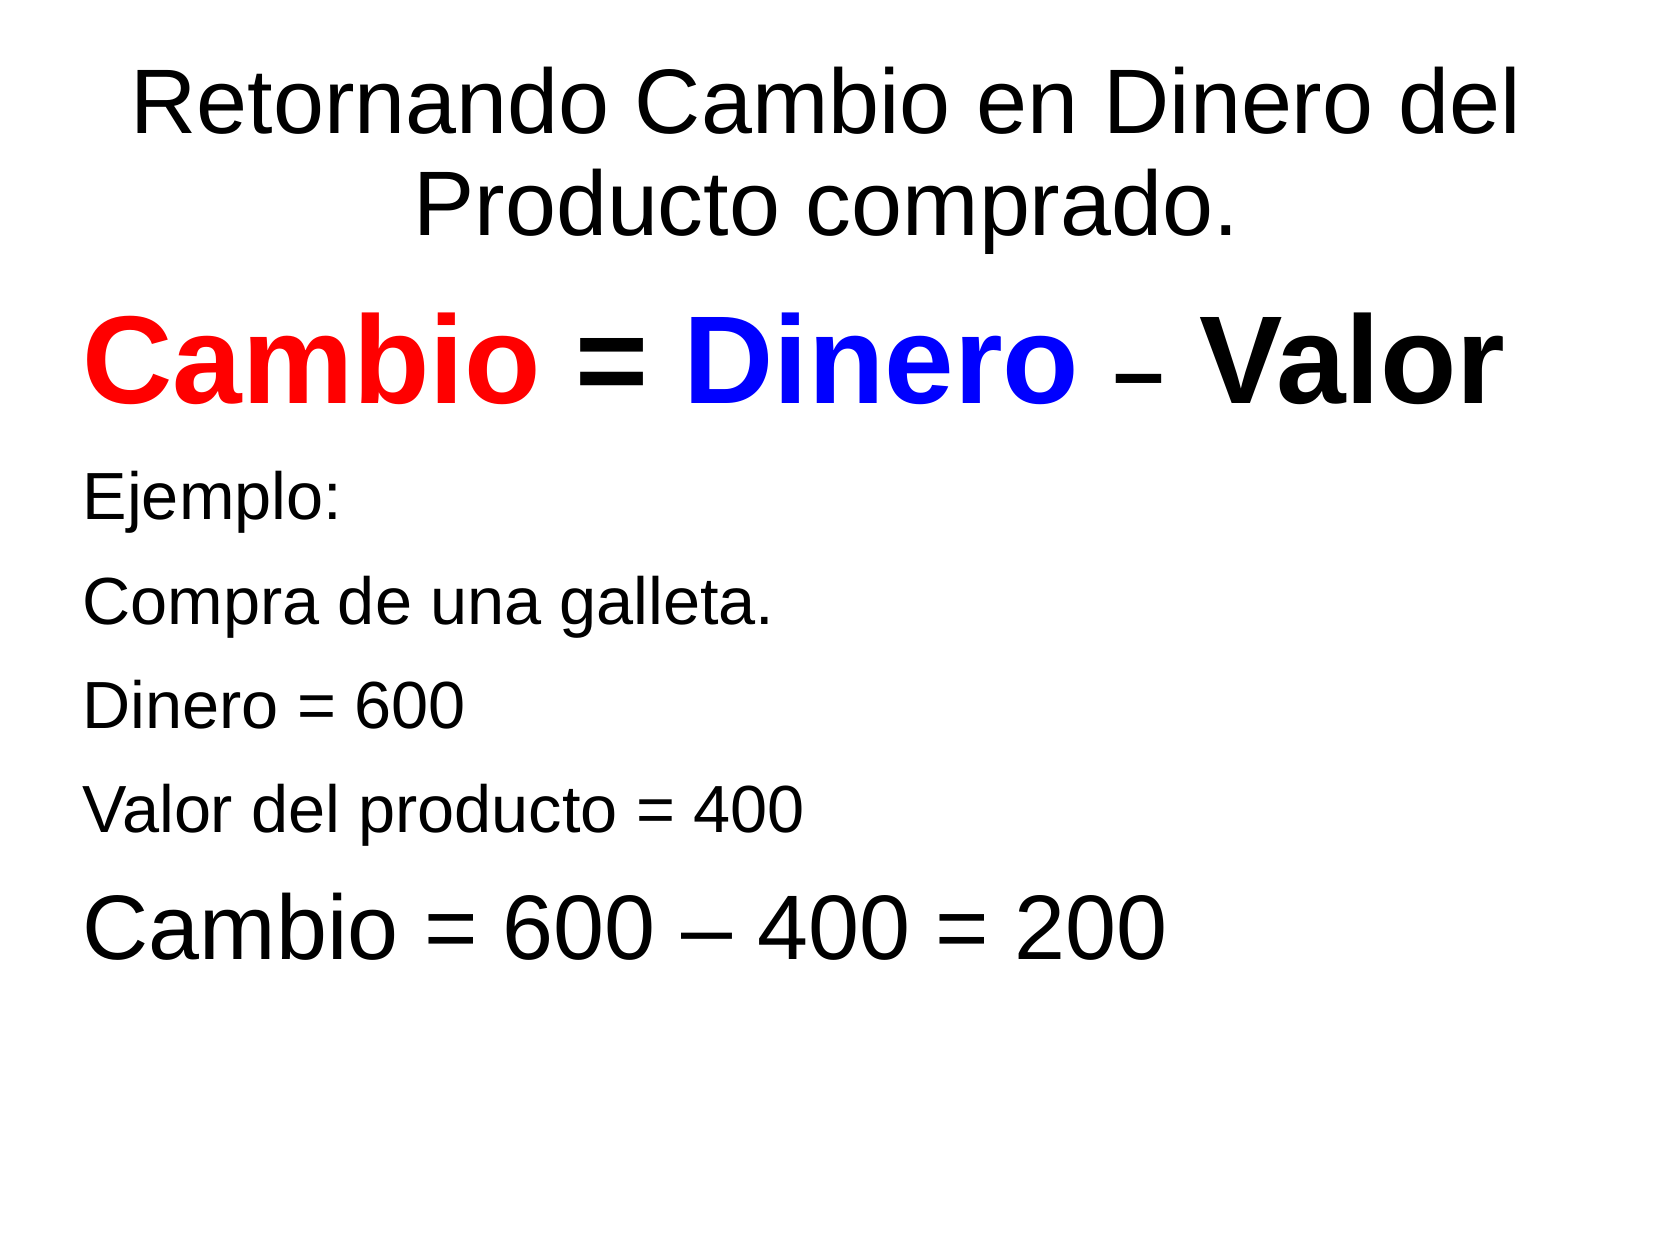

# Retornando Cambio en Dinero del Producto comprado.
Cambio = Dinero – Valor
Ejemplo:
Compra de una galleta.
Dinero = 600
Valor del producto = 400
Cambio = 600 – 400 = 200